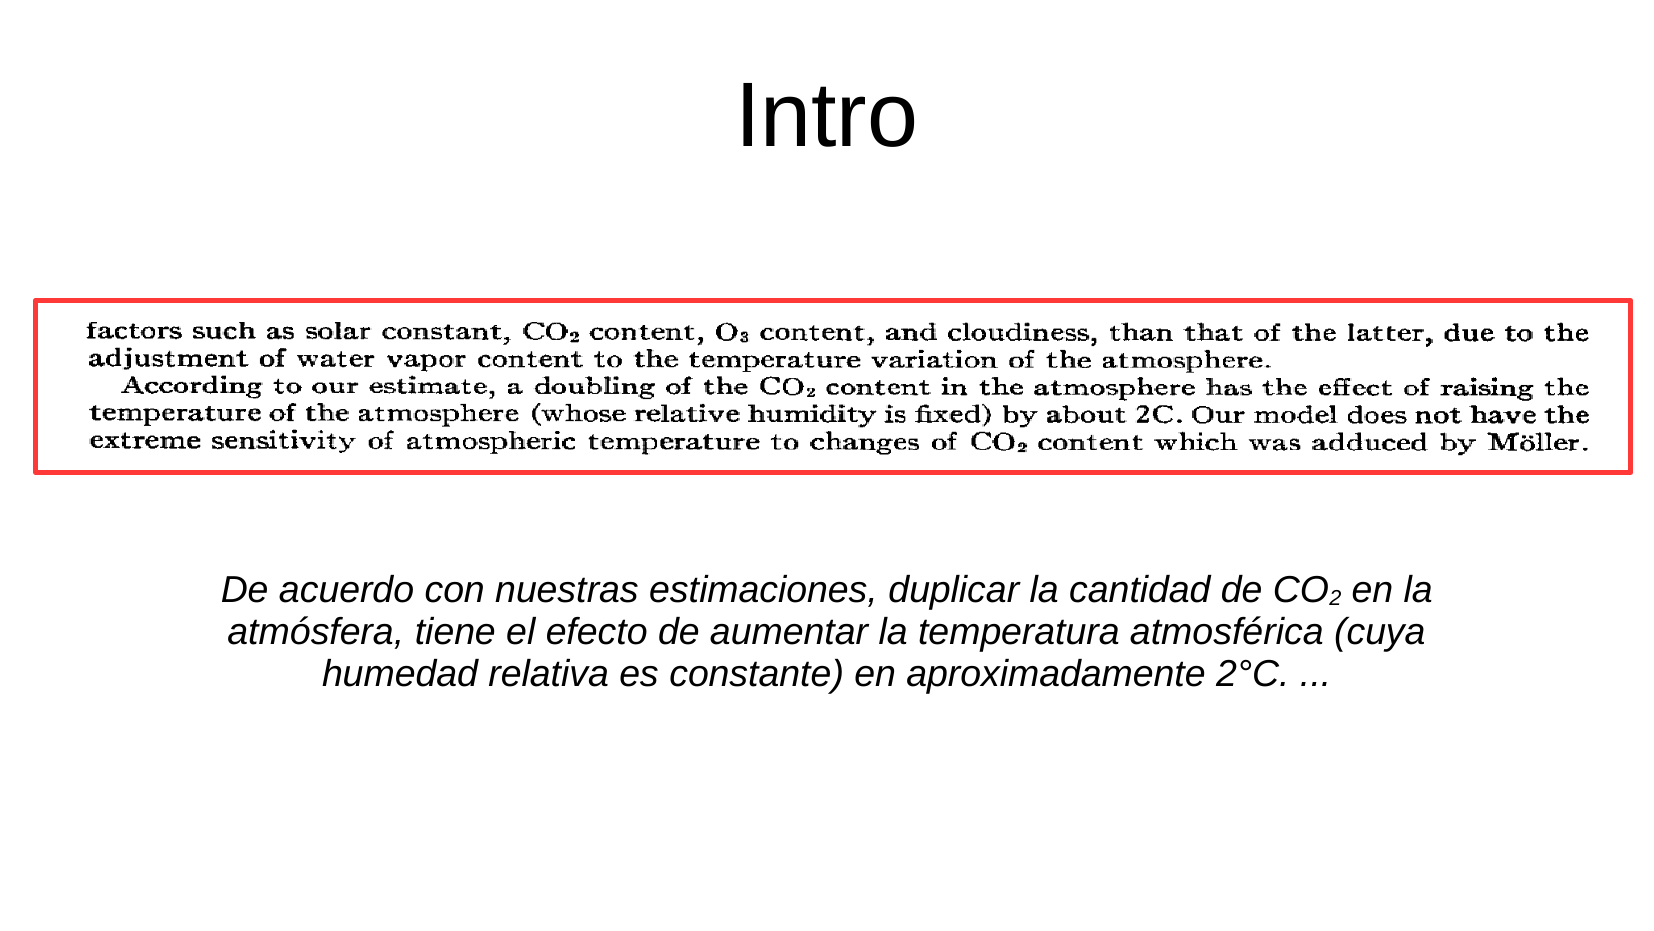

# Intro
De acuerdo con nuestras estimaciones, duplicar la cantidad de CO2 en la atmósfera, tiene el efecto de aumentar la temperatura atmosférica (cuya humedad relativa es constante) en aproximadamente 2°C. ...